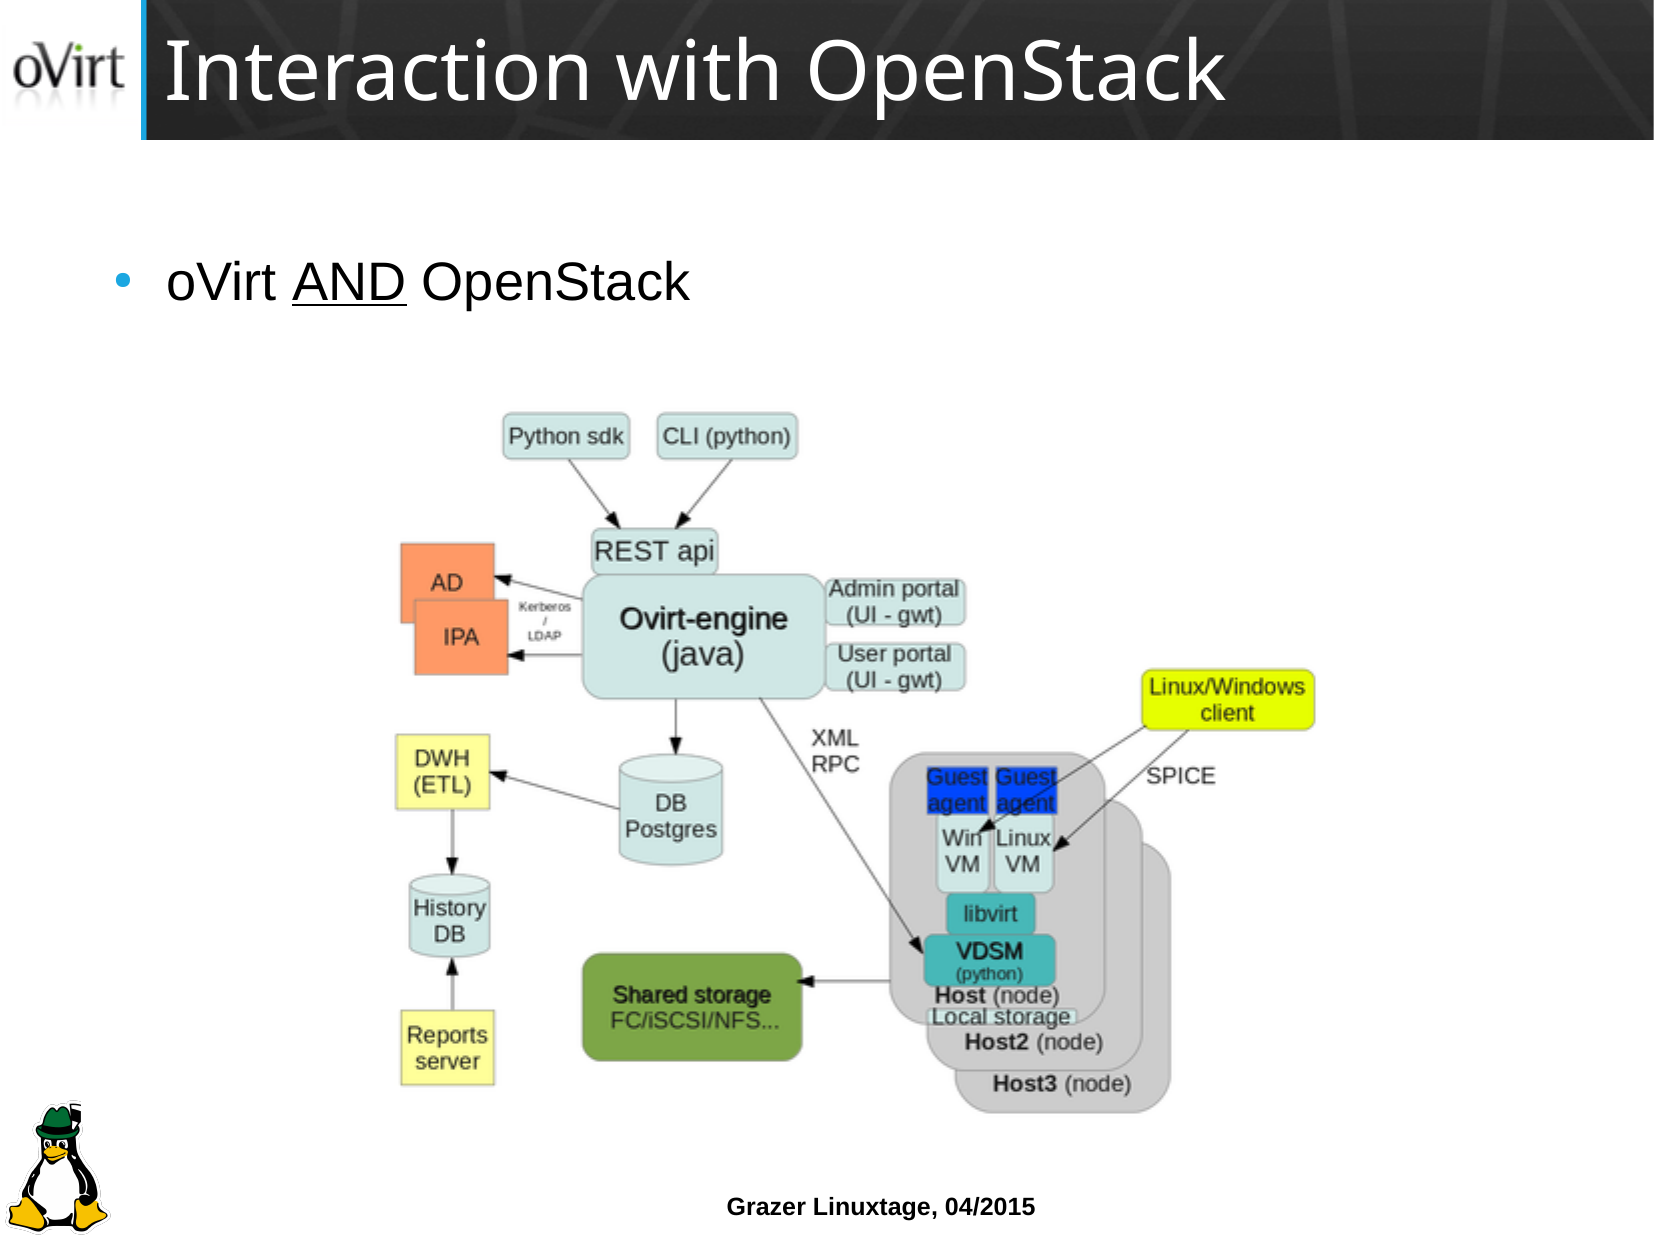

# Interaction with OpenStack
oVirt AND OpenStack